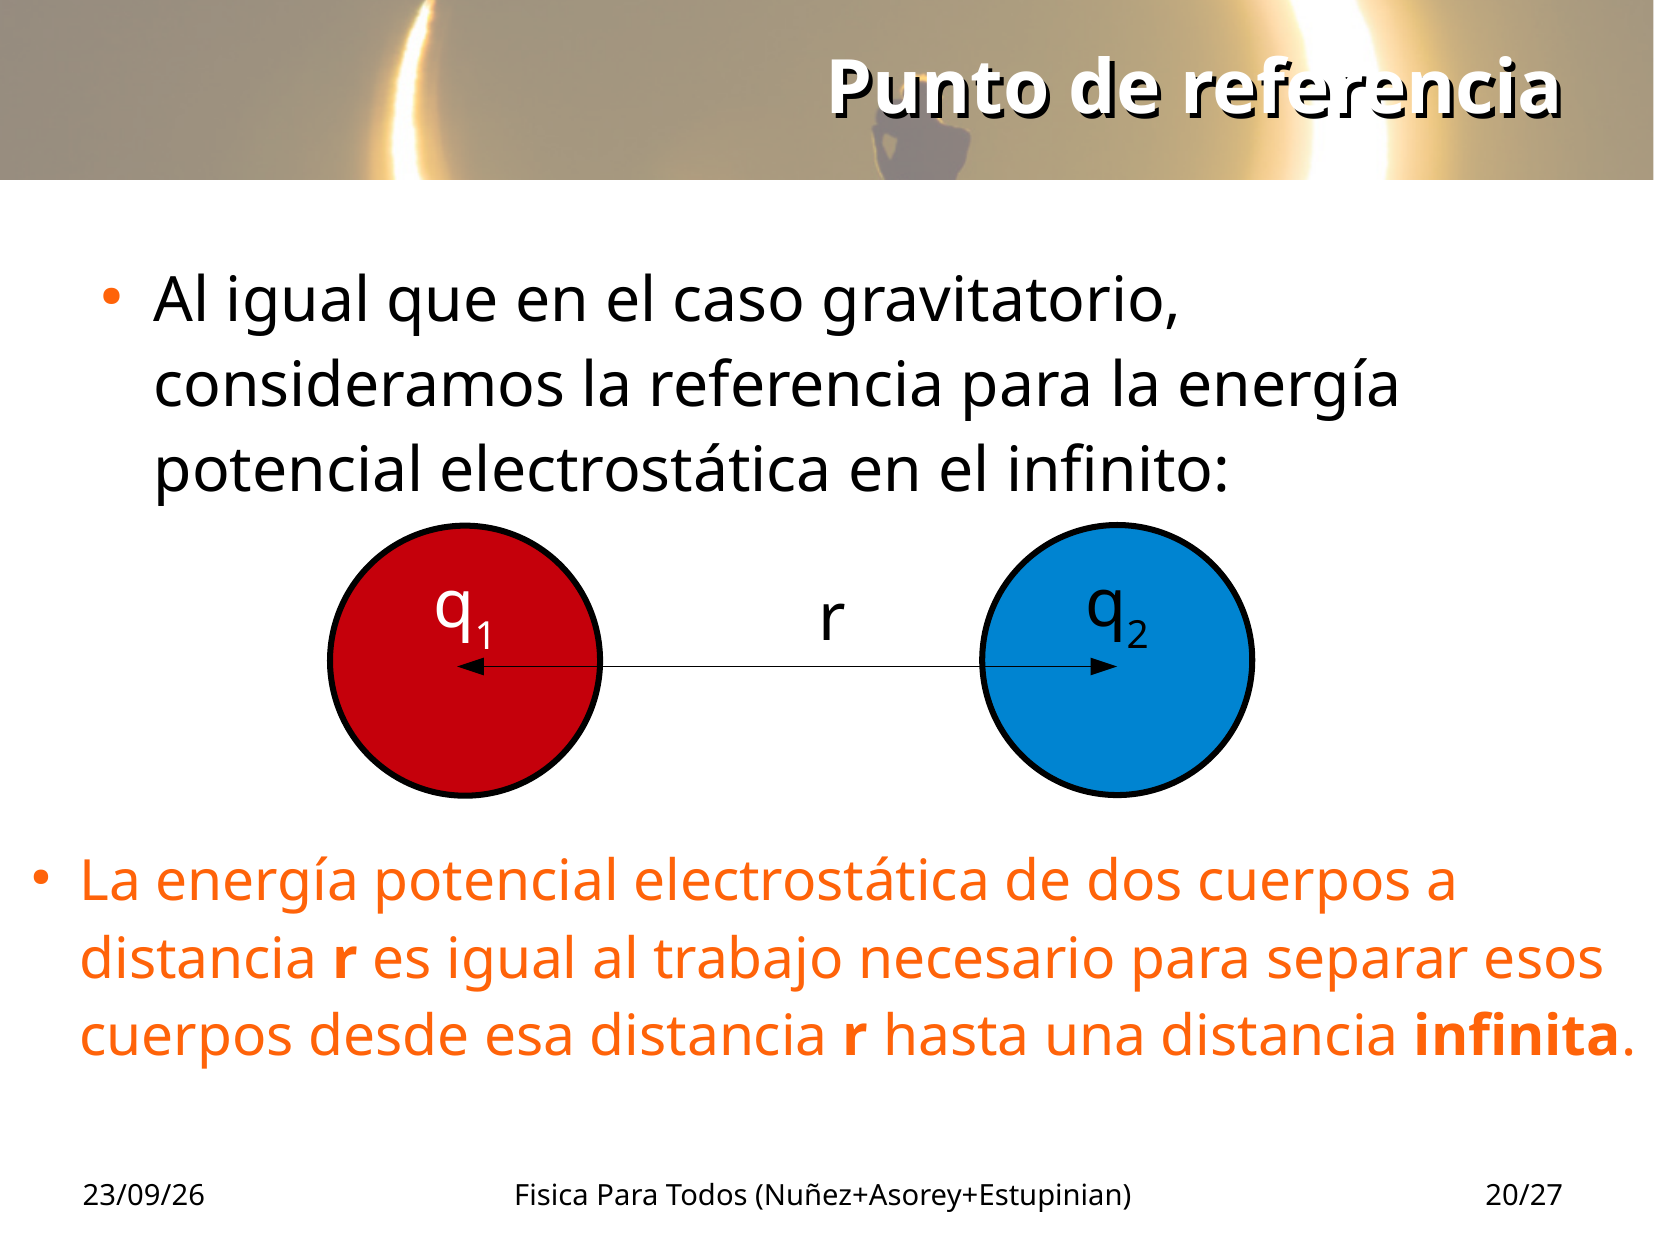

# Punto de referencia
Al igual que en el caso gravitatorio, consideramos la referencia para la energía potencial electrostática en el infinito:
q2
q1
r
La energía potencial electrostática de dos cuerpos a distancia r es igual al trabajo necesario para separar esos cuerpos desde esa distancia r hasta una distancia infinita.
Fisica Para Todos (Nuñez+Asorey+Estupinian)
20